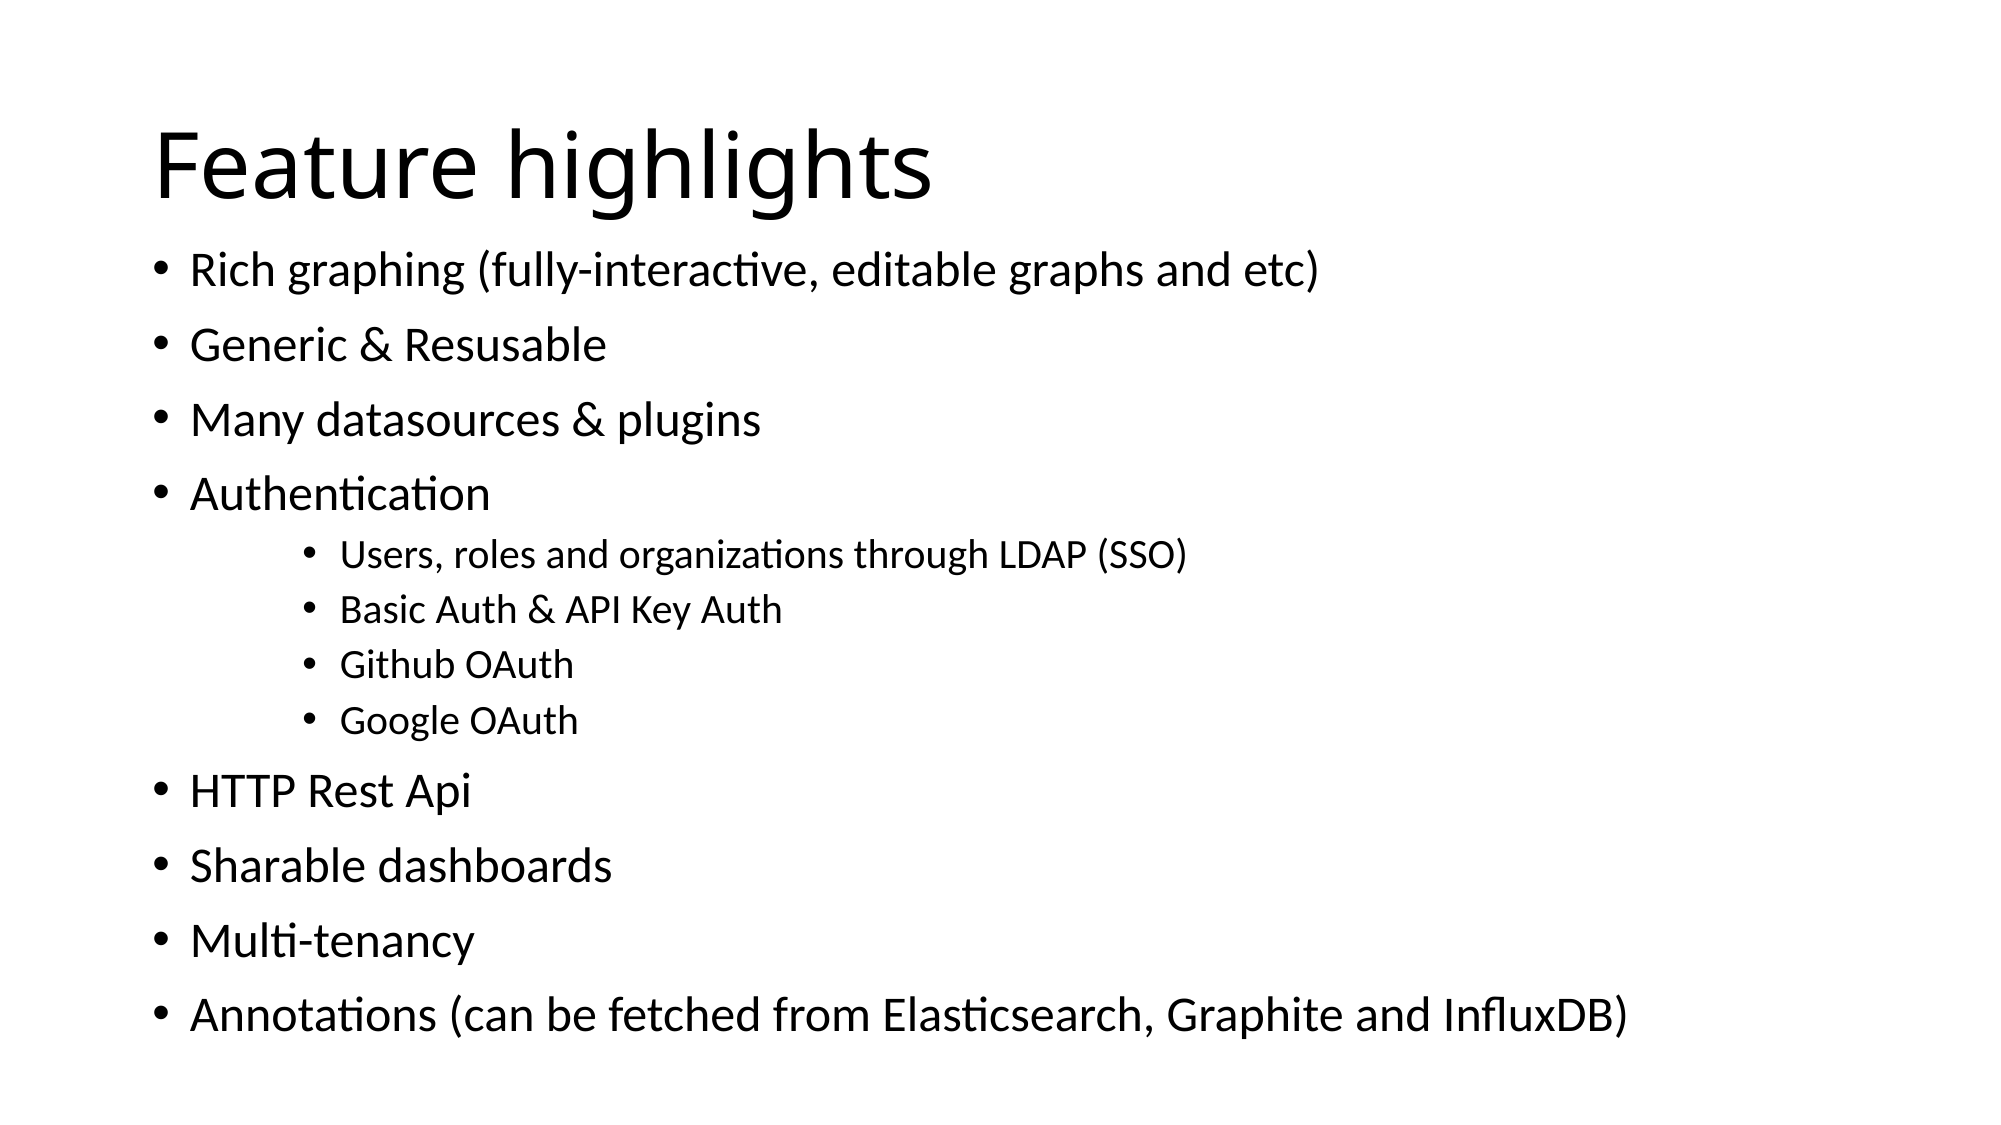

# Feature highlights
Rich graphing (fully-interactive, editable graphs and etc)
Generic & Resusable
Many datasources & plugins
Authentication
Users, roles and organizations through LDAP (SSO)
Basic Auth & API Key Auth
Github OAuth
Google OAuth
HTTP Rest Api
Sharable dashboards
Multi-tenancy
Annotations (can be fetched from Elasticsearch, Graphite and InfluxDB)